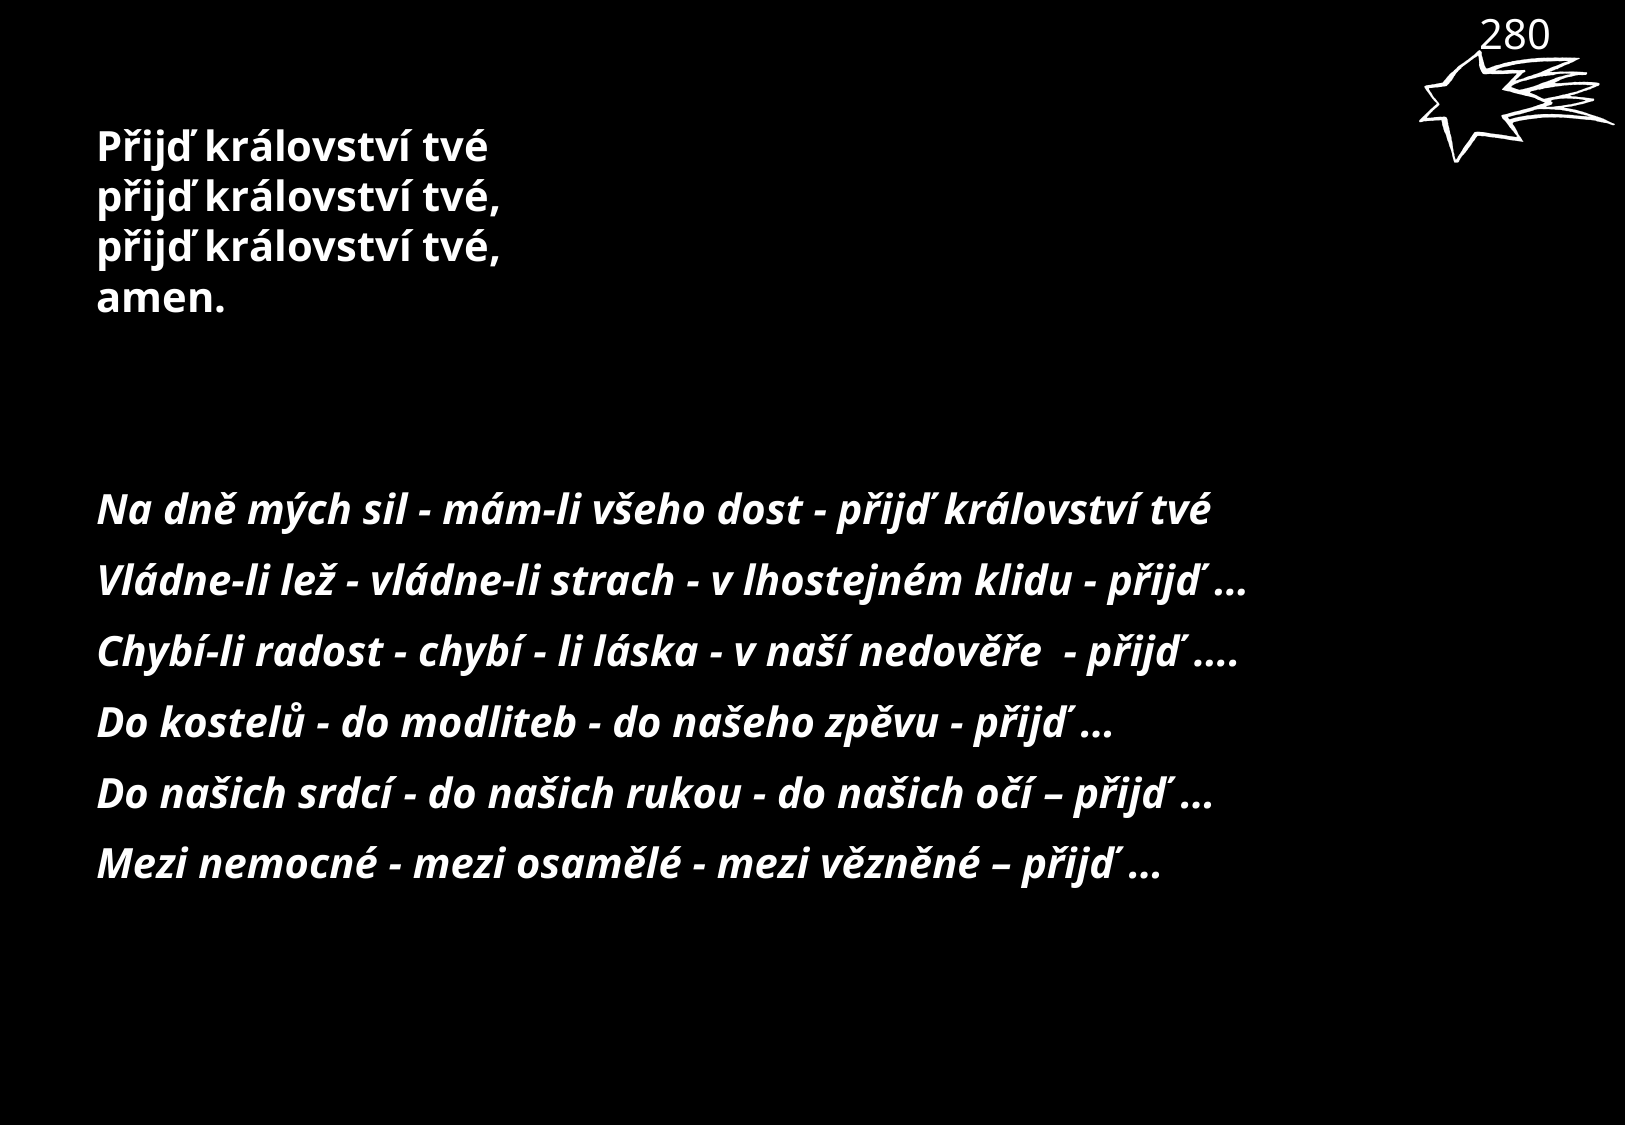

280
# Přijď království tvé přijď království tvé, přijď království tvé, amen.
Na dně mých sil - mám-li všeho dost - přijď království tvé
Vládne-li lež - vládne-li strach - v lhostejném klidu - přijď …
Chybí-li radost - chybí - li láska - v naší nedověře - přijď ….
Do kostelů - do modliteb - do našeho zpěvu - přijď …
Do našich srdcí - do našich rukou - do našich očí – přijď …
Mezi nemocné - mezi osamělé - mezi vězněné – přijď …